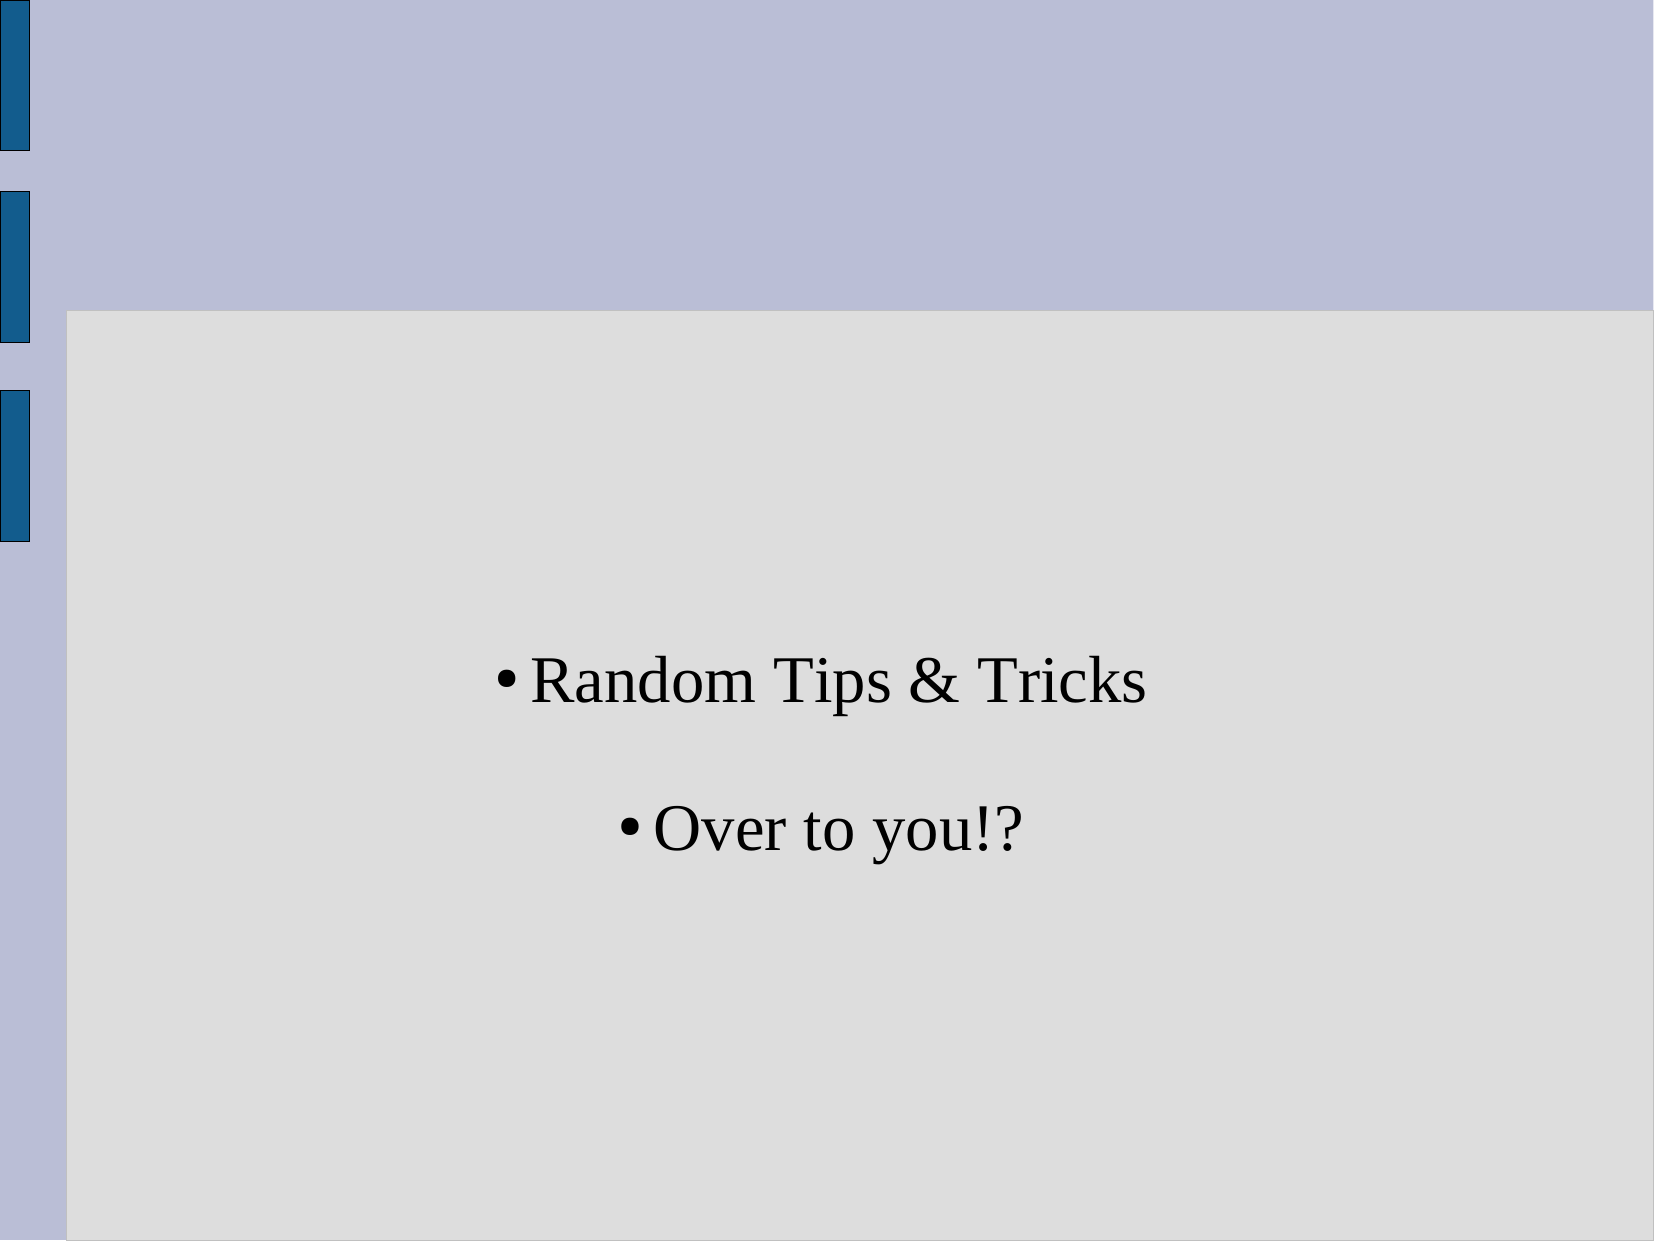

#
Random Tips & Tricks
Over to you!?